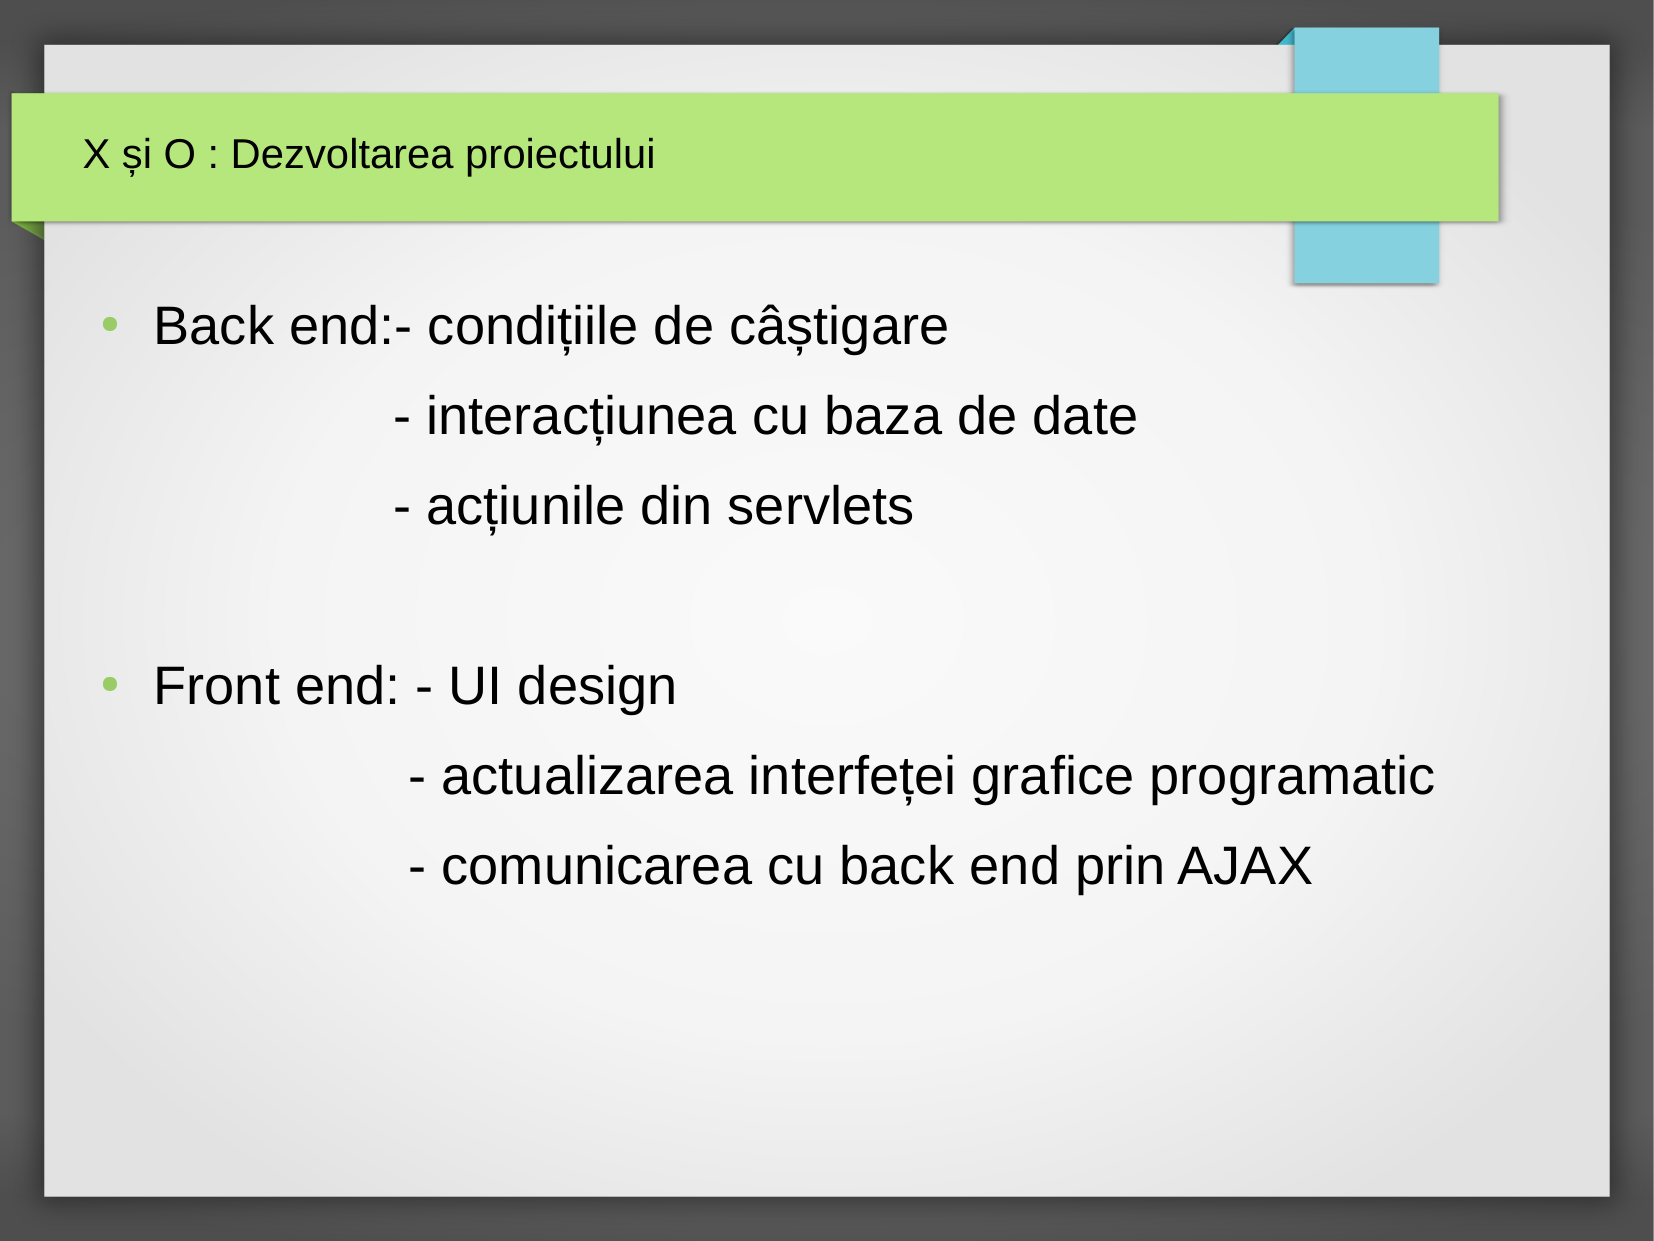

X și O : Dezvoltarea proiectului
# Back end:- condițiile de câștigare
 - interacțiunea cu baza de date
 - acțiunile din servlets
Front end: - UI design
 - actualizarea interfeței grafice programatic
 - comunicarea cu back end prin AJAX